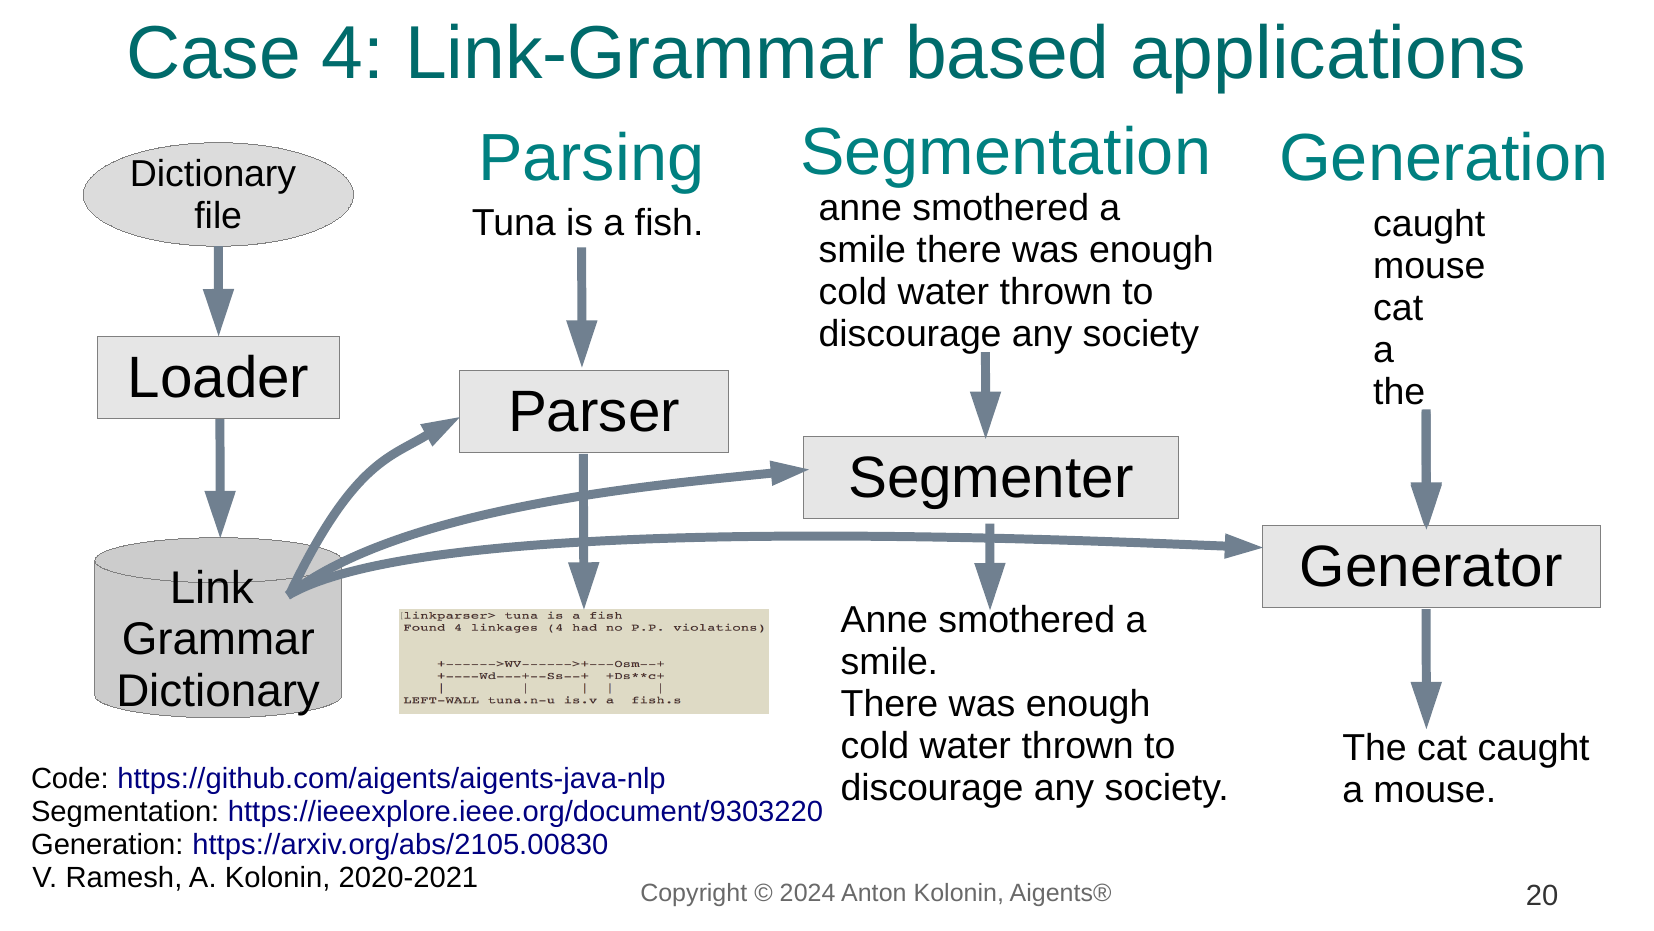

Case 4: Link-Grammar based applications
Generation
Segmentation
Parsing
Dictionary
file
anne smothered a
smile there was enough
cold water thrown to
discourage any society
Tuna is a fish.
caught
mouse
cat
a
the
Loader
Parser
Segmenter
Generator
Link
Grammar
Dictionary
Anne smothered a
smile.
There was enough
cold water thrown to
discourage any society.
The cat caught
a mouse.
Code: https://github.com/aigents/aigents-java-nlp
Segmentation: https://ieeexplore.ieee.org/document/9303220
Generation: https://arxiv.org/abs/2105.00830
V. Ramesh, A. Kolonin, 2020-2021
Copyright © 2024 Anton Kolonin, Aigents®
20